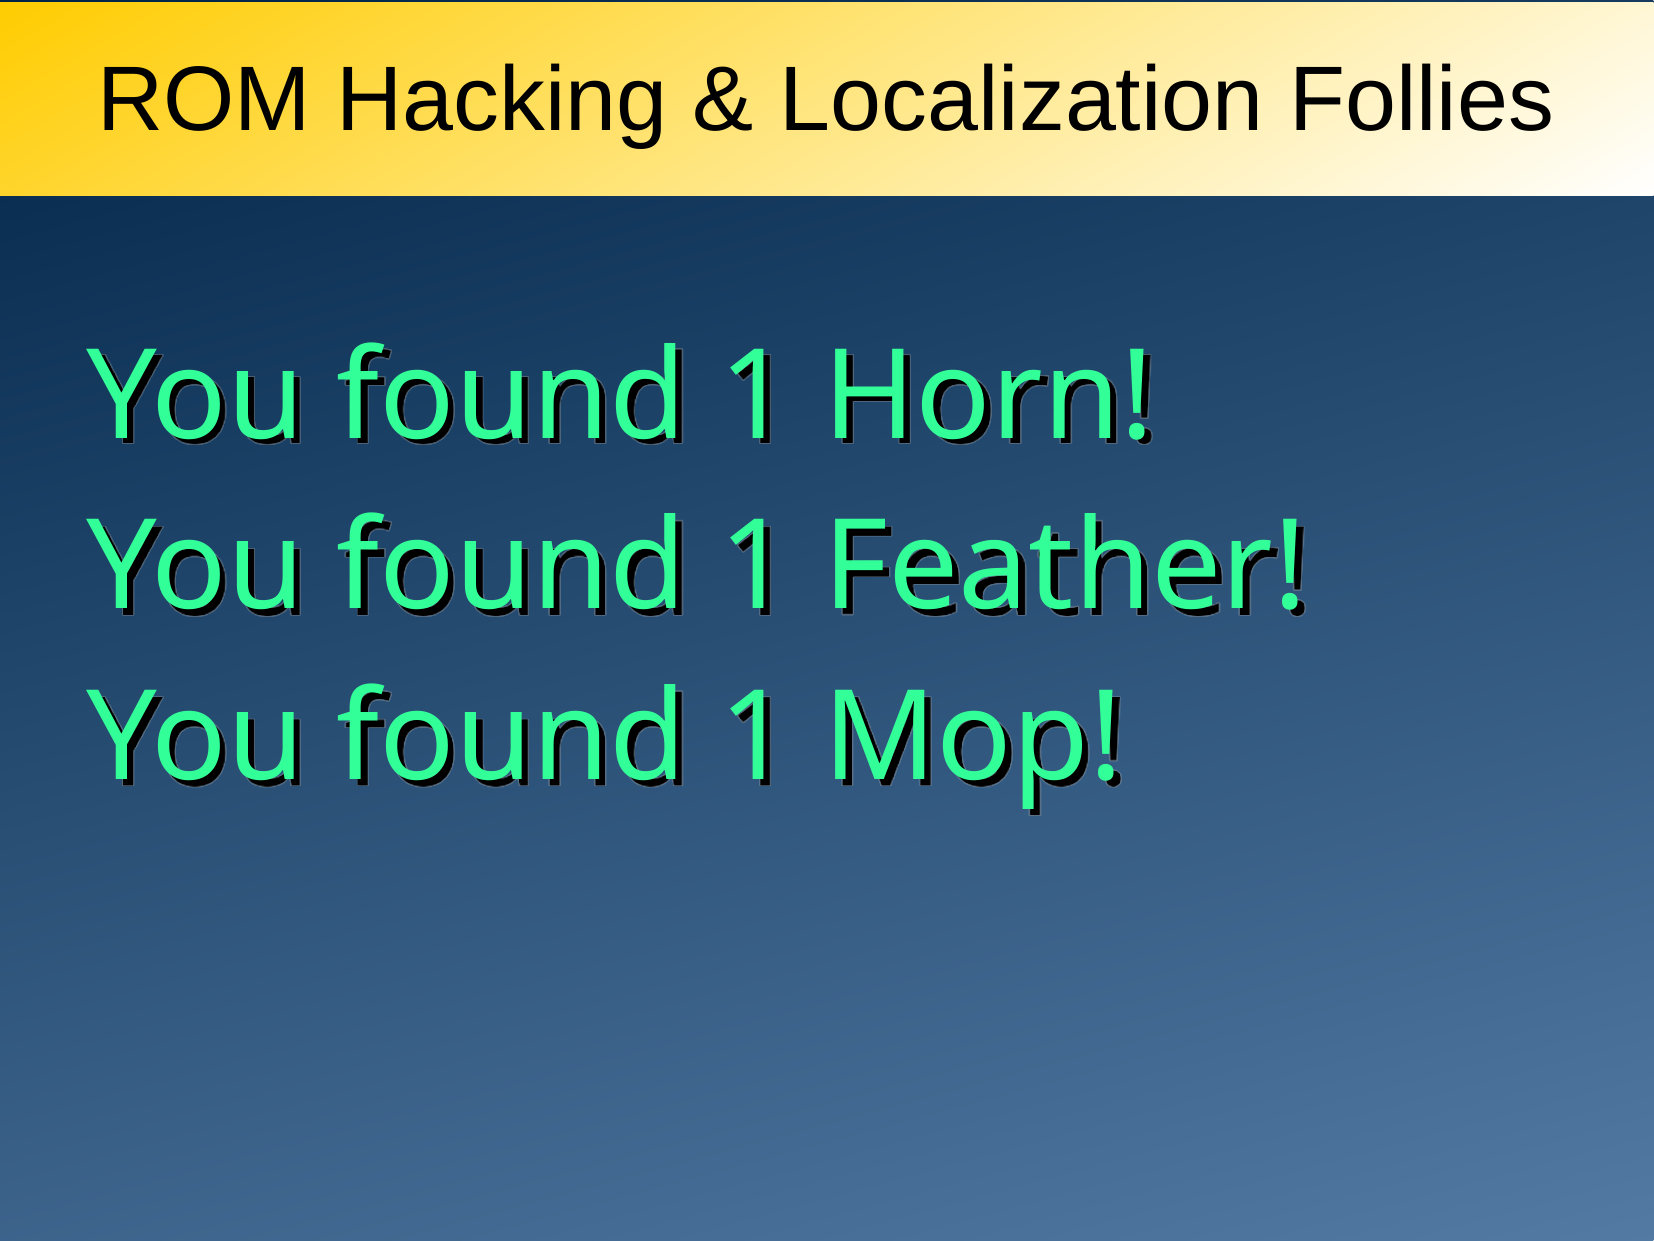

# ROM Hacking & Localization Follies
You found 1 Horn!
You found 1 Feather!
You found 1 Mop!